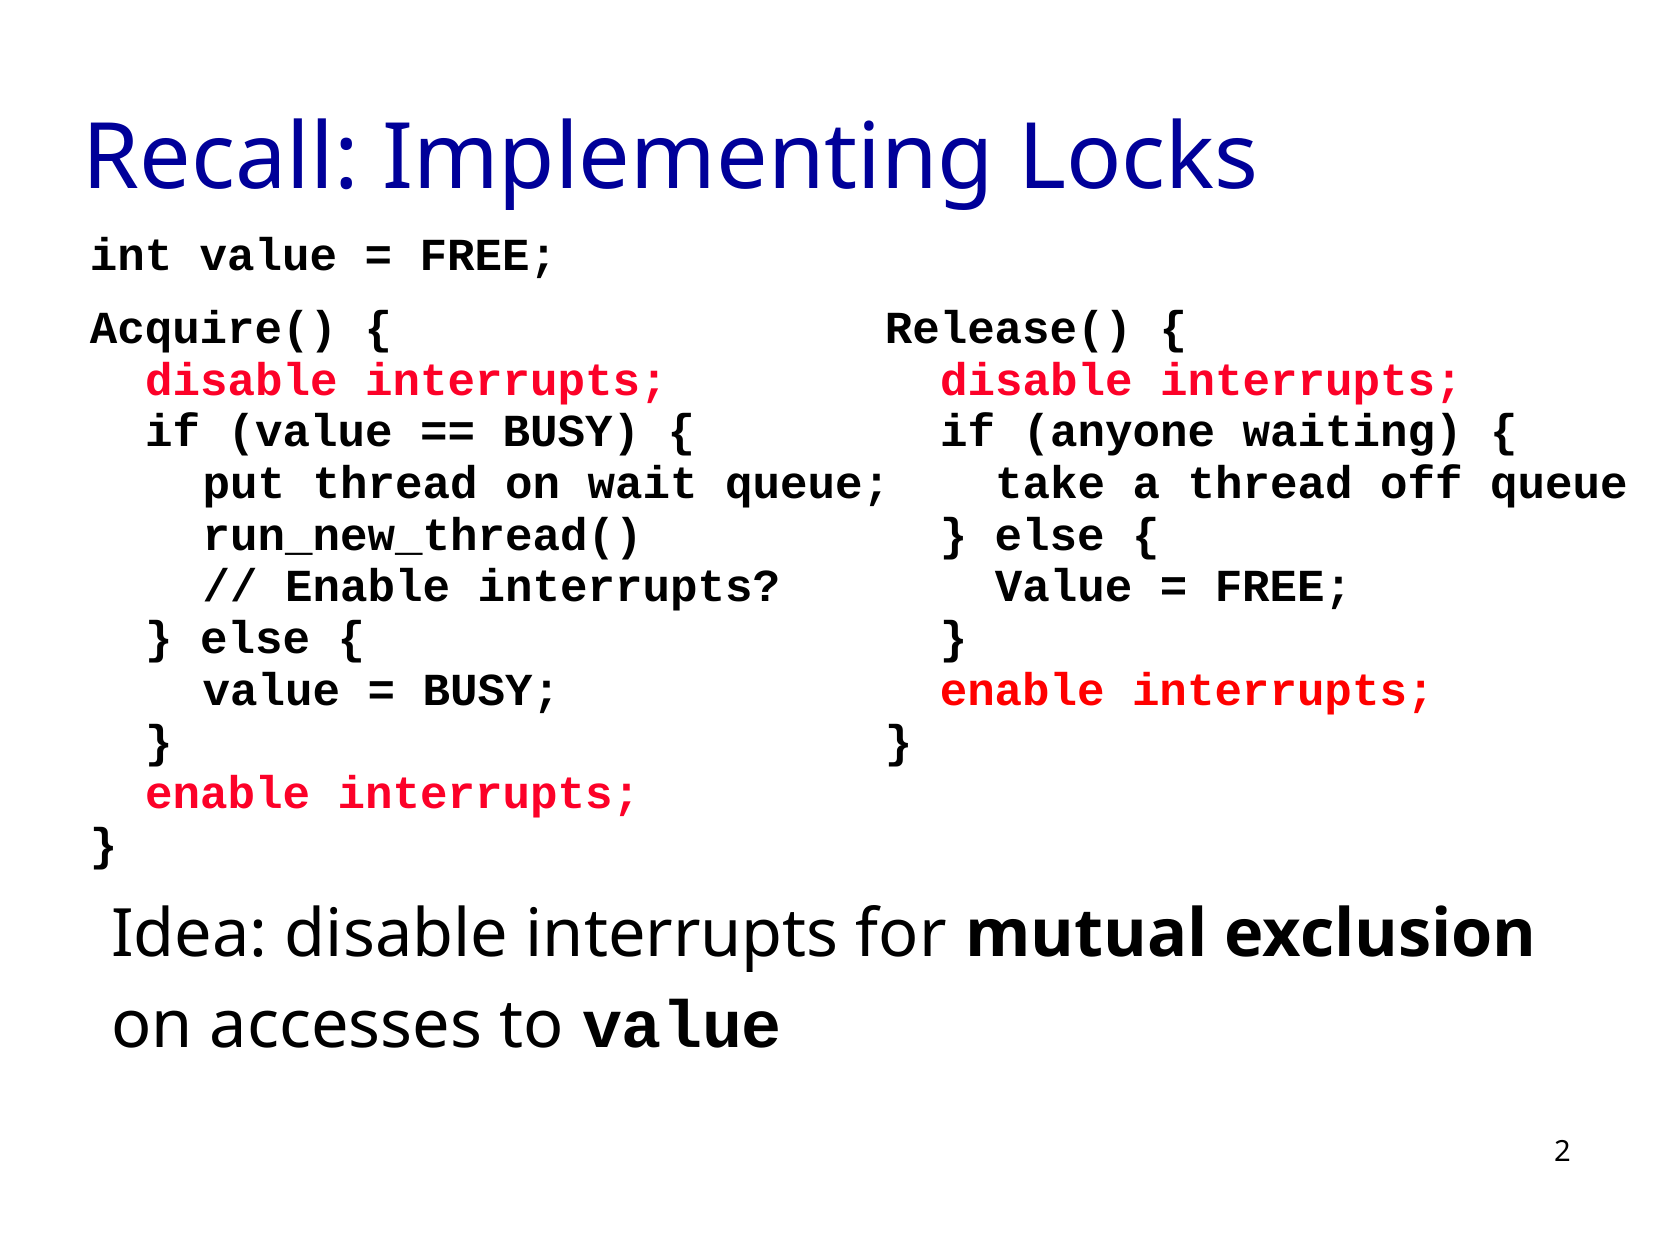

# Recall: Implementing Locks
int value = FREE;
Acquire() {
	disable interrupts;
	if (value == BUSY) {
		put thread on wait queue;
		run_new_thread()
		// Enable interrupts?
	} else {
		value = BUSY;
	}
	enable interrupts;
}
Release() {
	disable interrupts;
	if (anyone waiting) {
	 take a thread off queue
 } else {
 Value = FREE;
 }
 enable interrupts;
}
Idea: disable interrupts for mutual exclusion on accesses to value
2